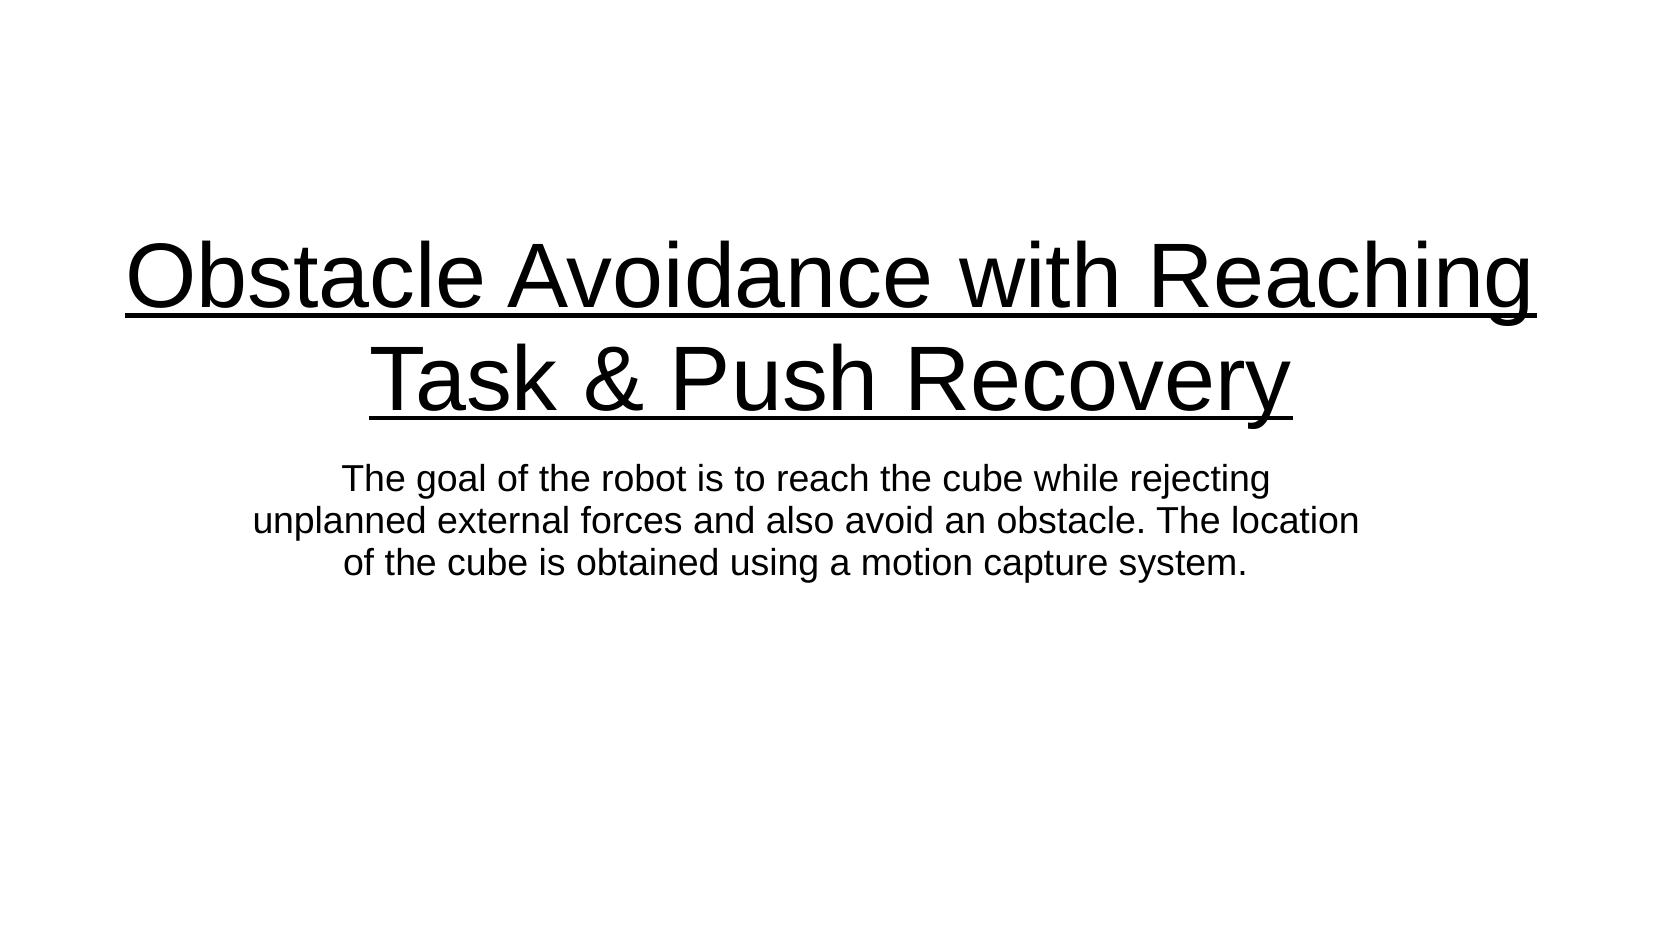

# Obstacle Avoidance with Reaching Task & Push Recovery
The goal of the robot is to reach the cube while rejecting unplanned external forces and also avoid an obstacle. The location of the cube is obtained using a motion capture system.